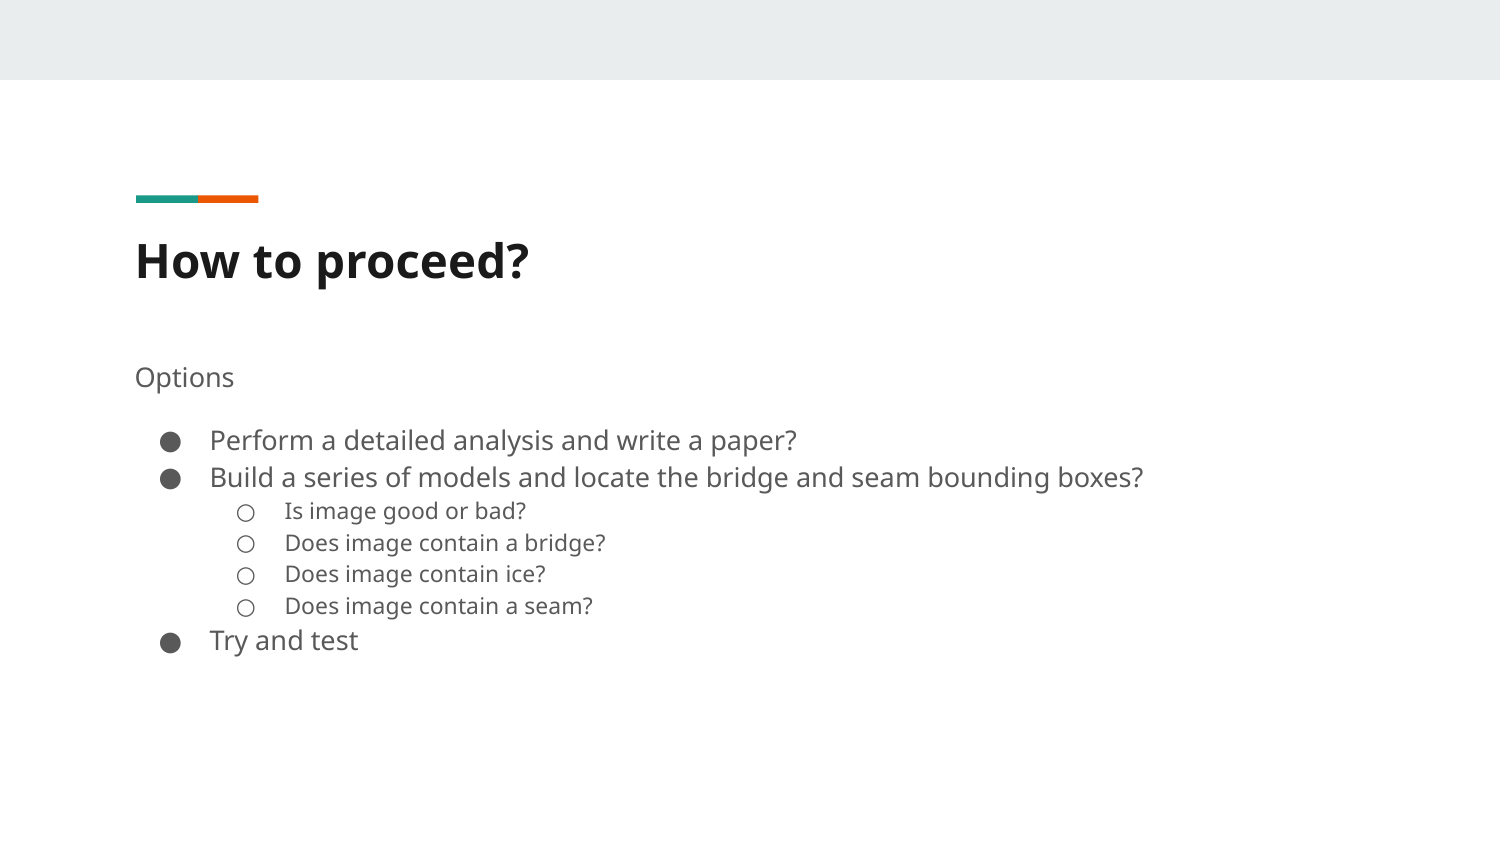

# How to proceed?
Options
Perform a detailed analysis and write a paper?
Build a series of models and locate the bridge and seam bounding boxes?
Is image good or bad?
Does image contain a bridge?
Does image contain ice?
Does image contain a seam?
Try and test